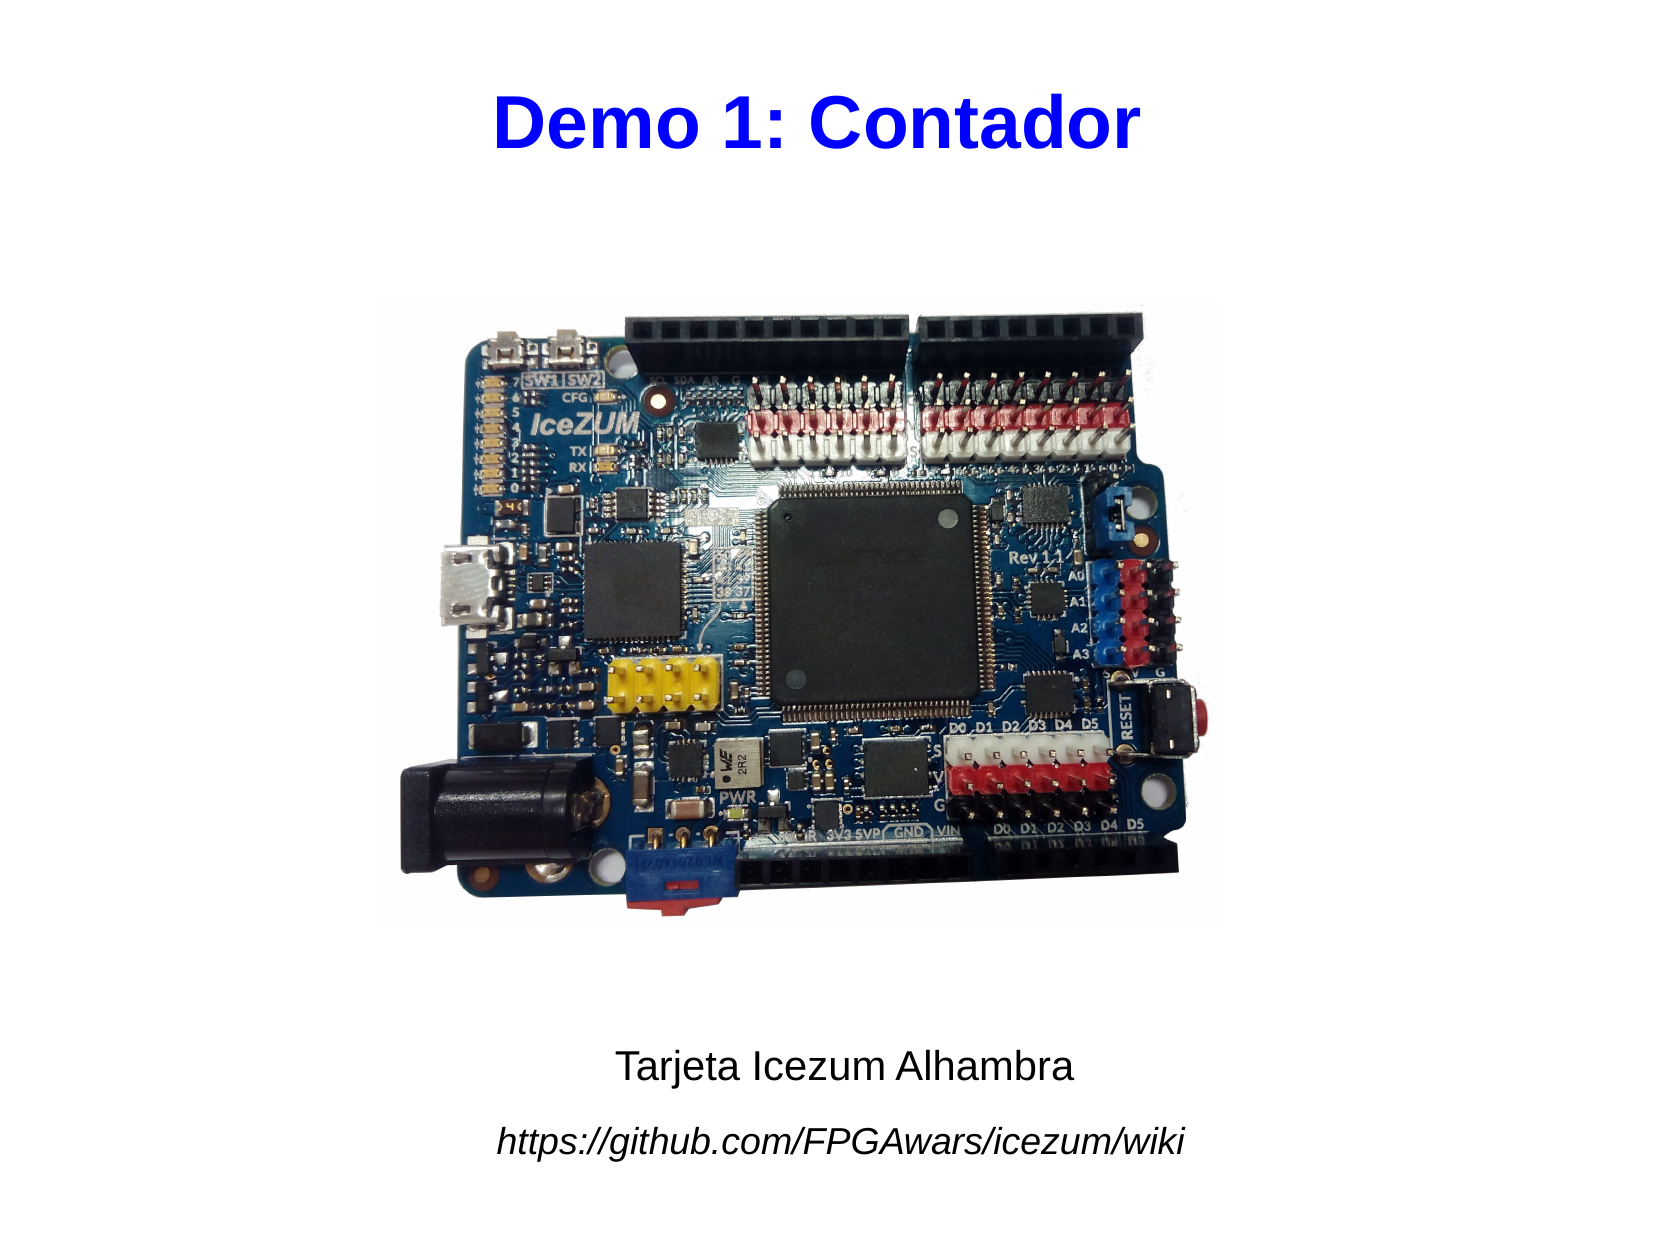

Demo 1: Contador
Tarjeta Icezum Alhambra
https://github.com/FPGAwars/icezum/wiki